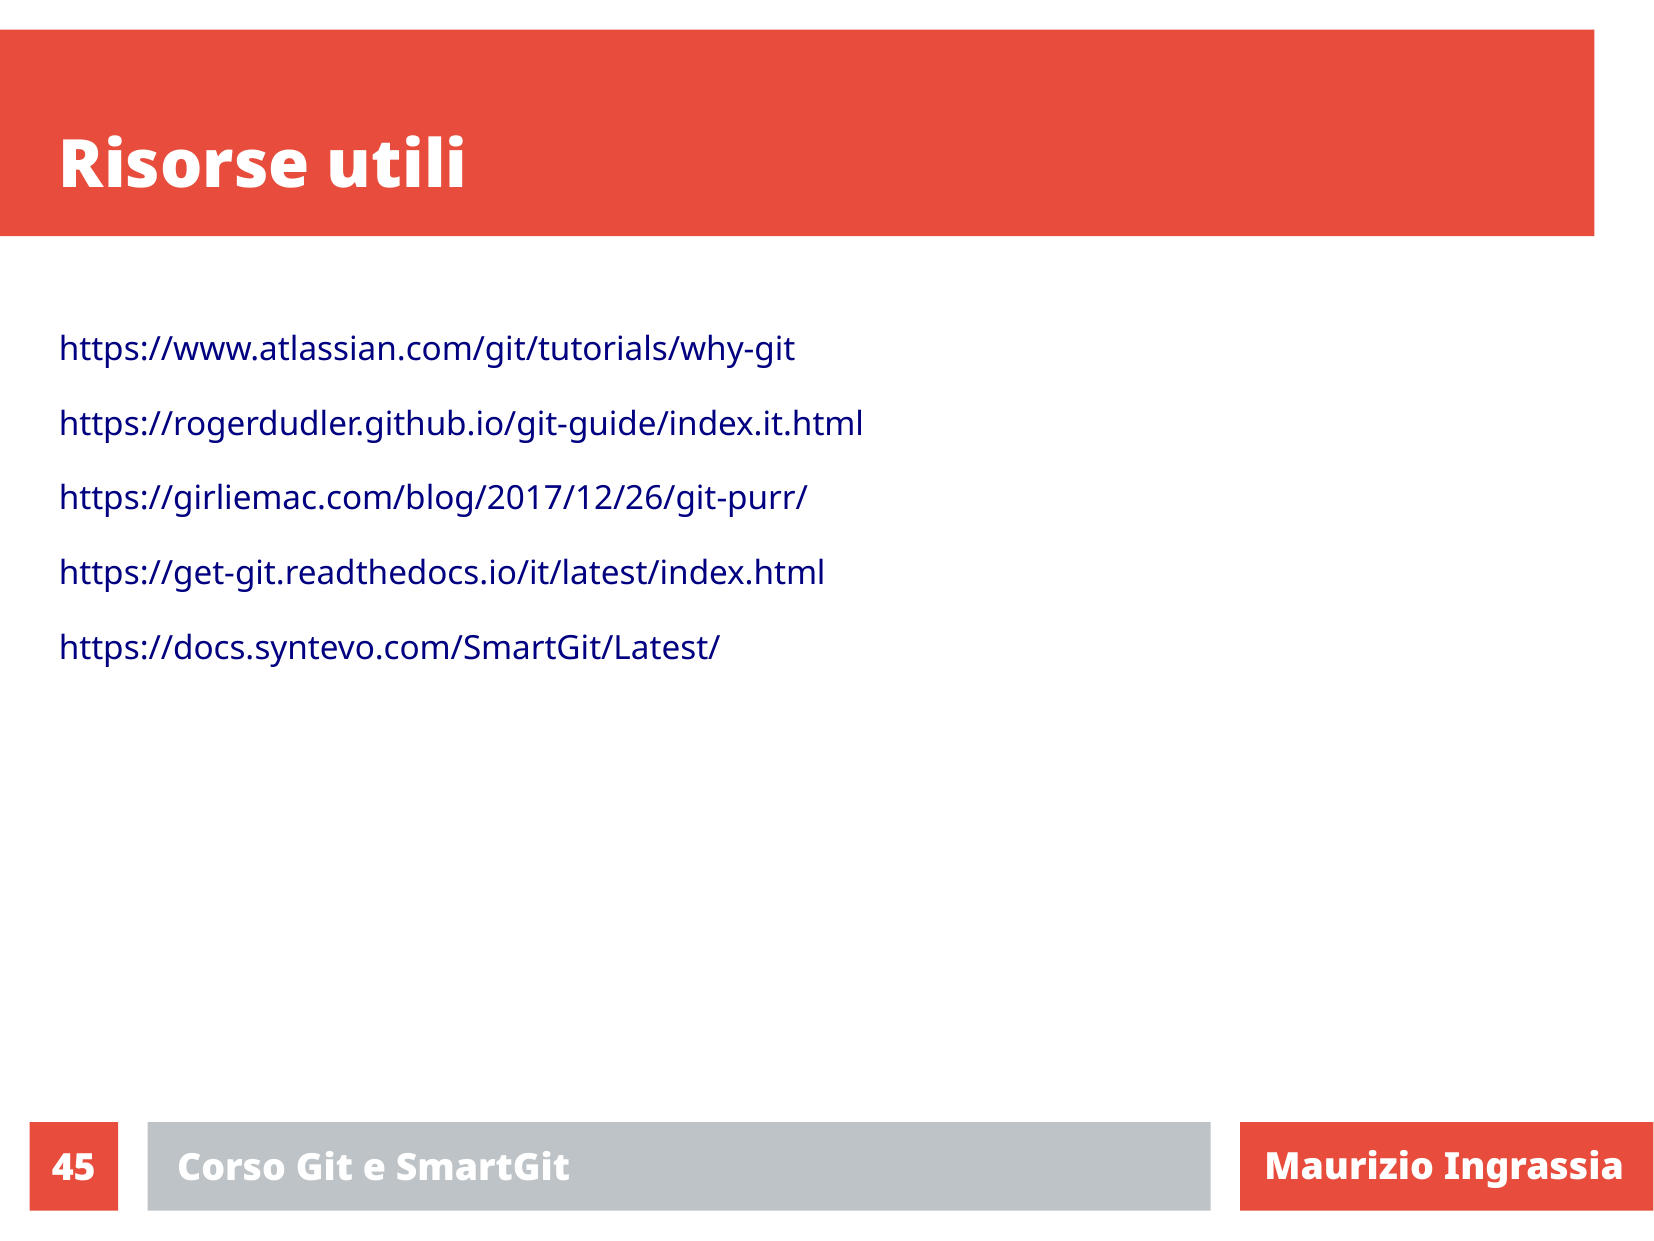

# Risorse utili
https://www.atlassian.com/git/tutorials/why-git
https://rogerdudler.github.io/git-guide/index.it.html
https://girliemac.com/blog/2017/12/26/git-purr/
https://get-git.readthedocs.io/it/latest/index.html
https://docs.syntevo.com/SmartGit/Latest/
45
Corso Git e SmartGit
Maurizio Ingrassia